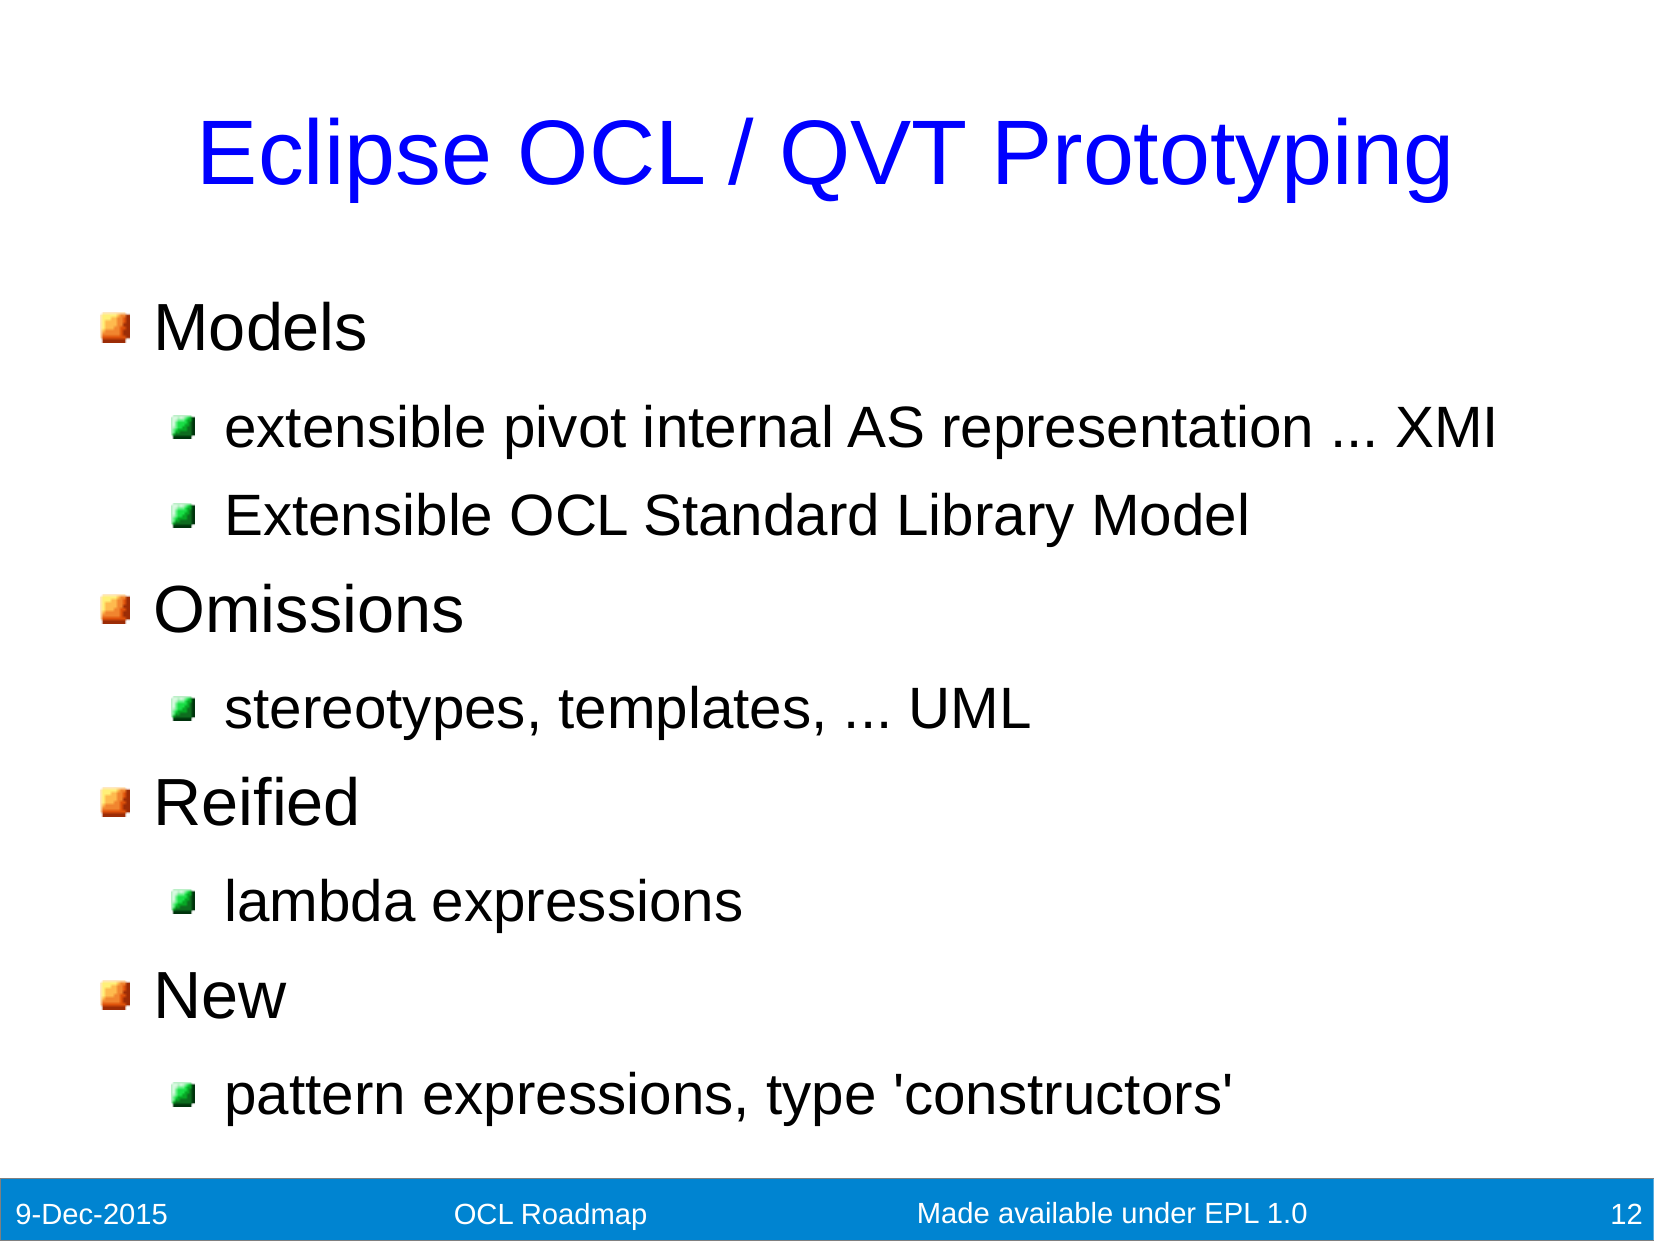

# Eclipse OCL / QVT Prototyping
Models
extensible pivot internal AS representation ... XMI
Extensible OCL Standard Library Model
Omissions
stereotypes, templates, ... UML
Reified
lambda expressions
New
pattern expressions, type 'constructors'
9-Dec-2015
OCL Roadmap
12